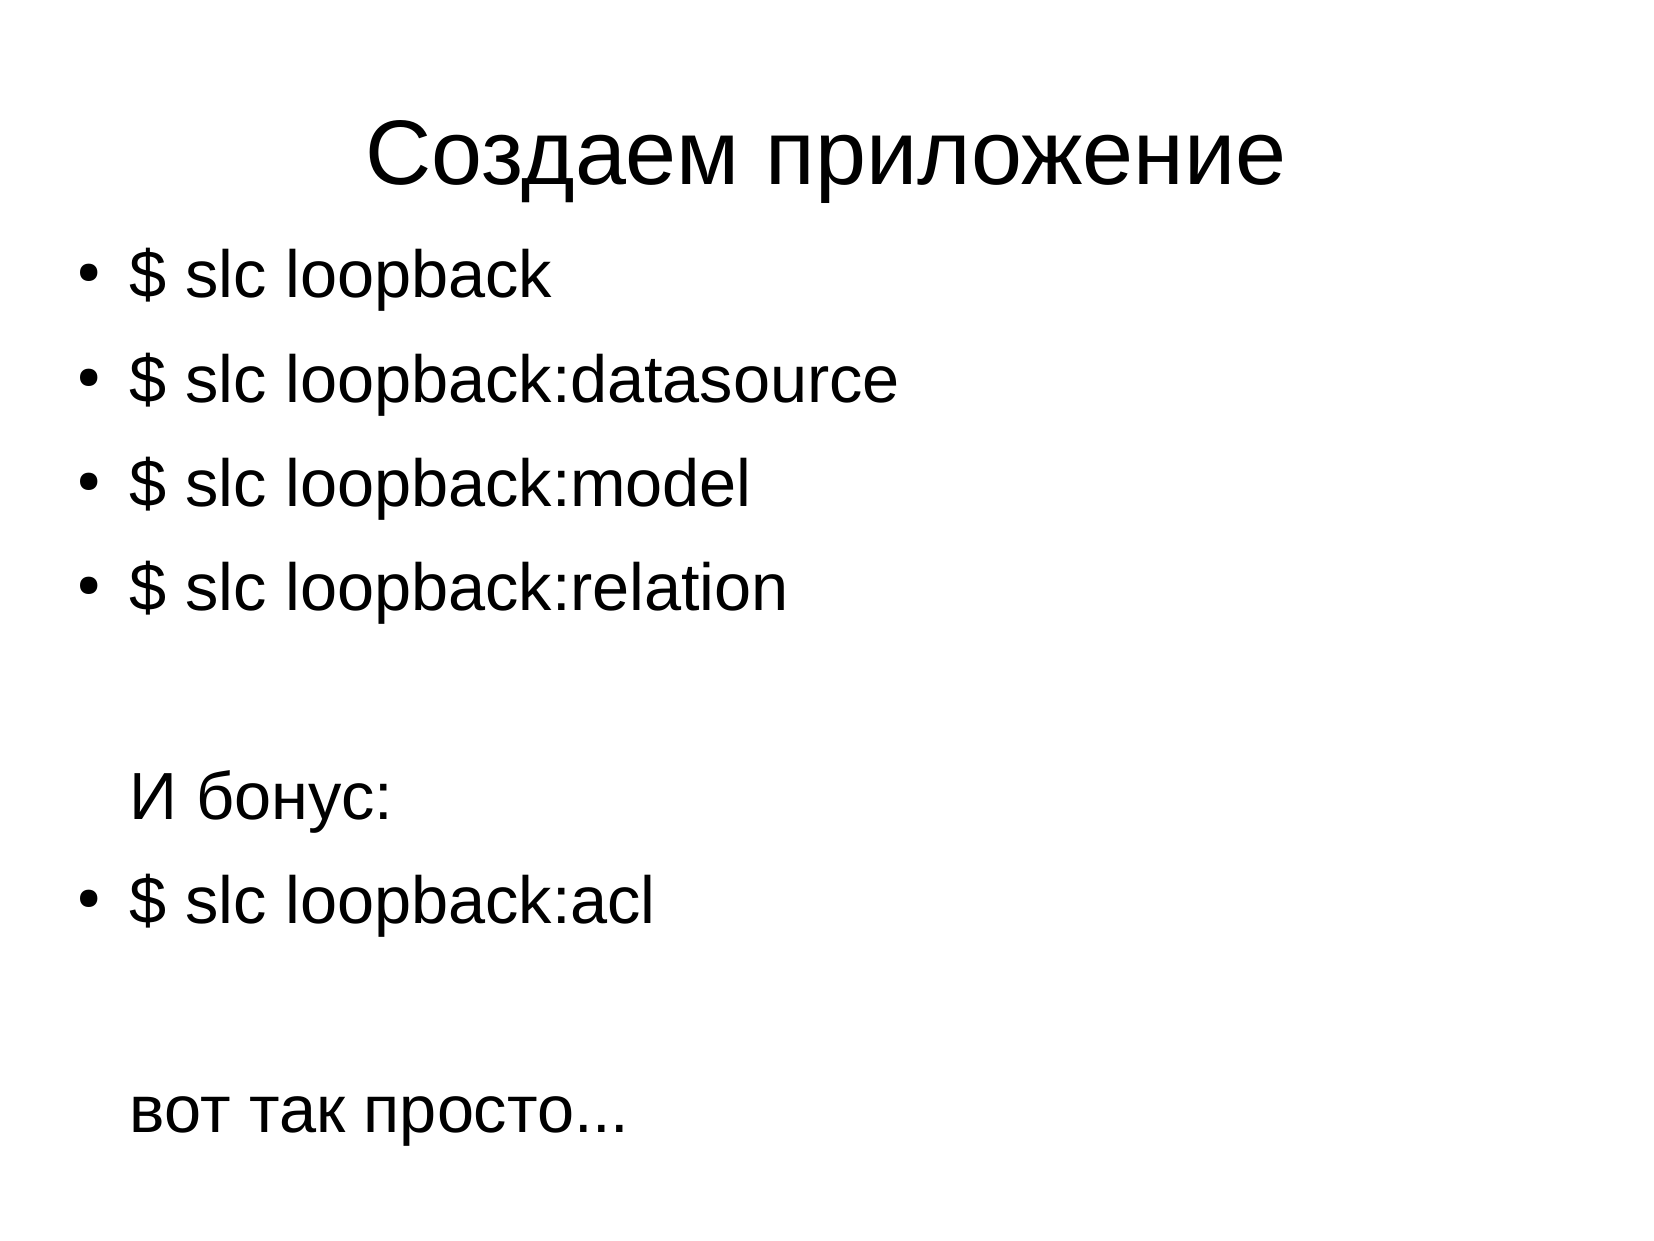

# Создаем приложение
$ slc loopback
$ slc loopback:datasource
$ slc loopback:model
$ slc loopback:relation
И бонус:
$ slc loopback:acl
вот так просто...